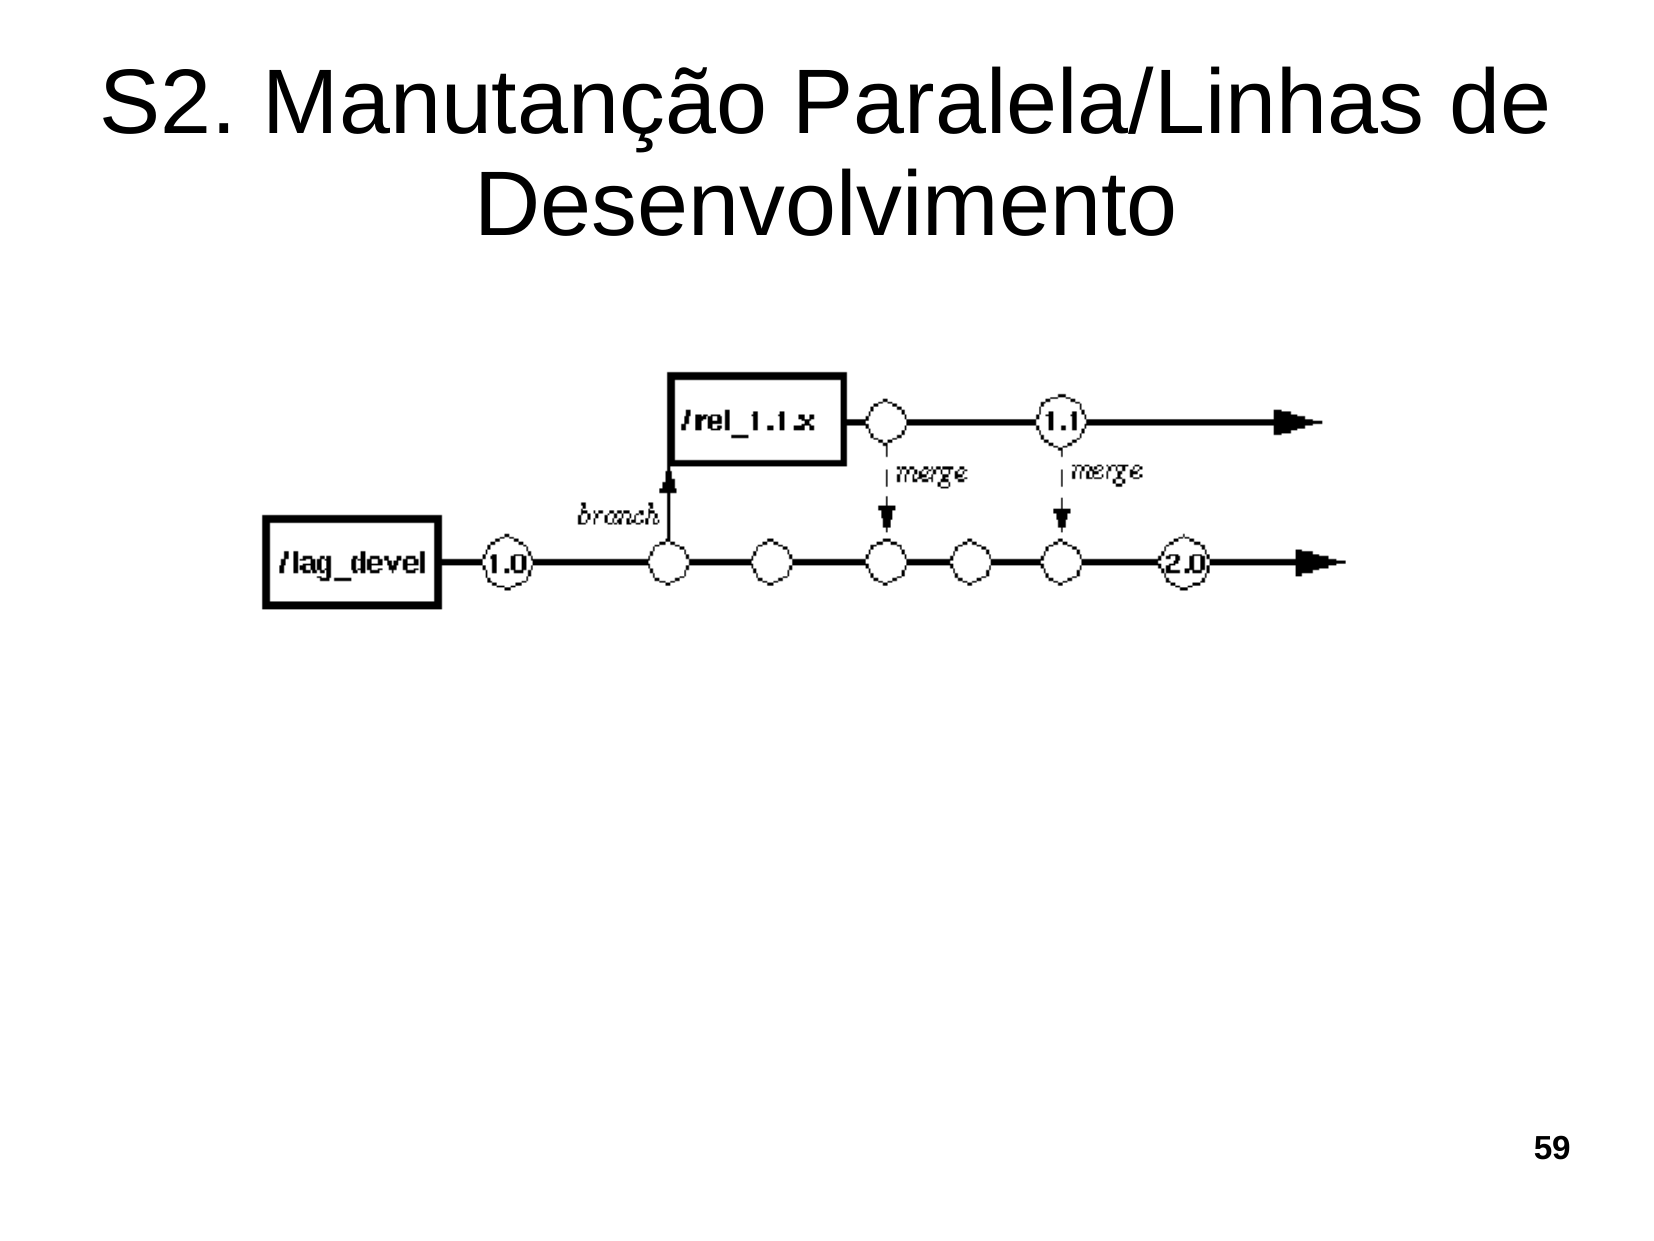

# S2. Manutanção Paralela/Linhas de Desenvolvimento
59